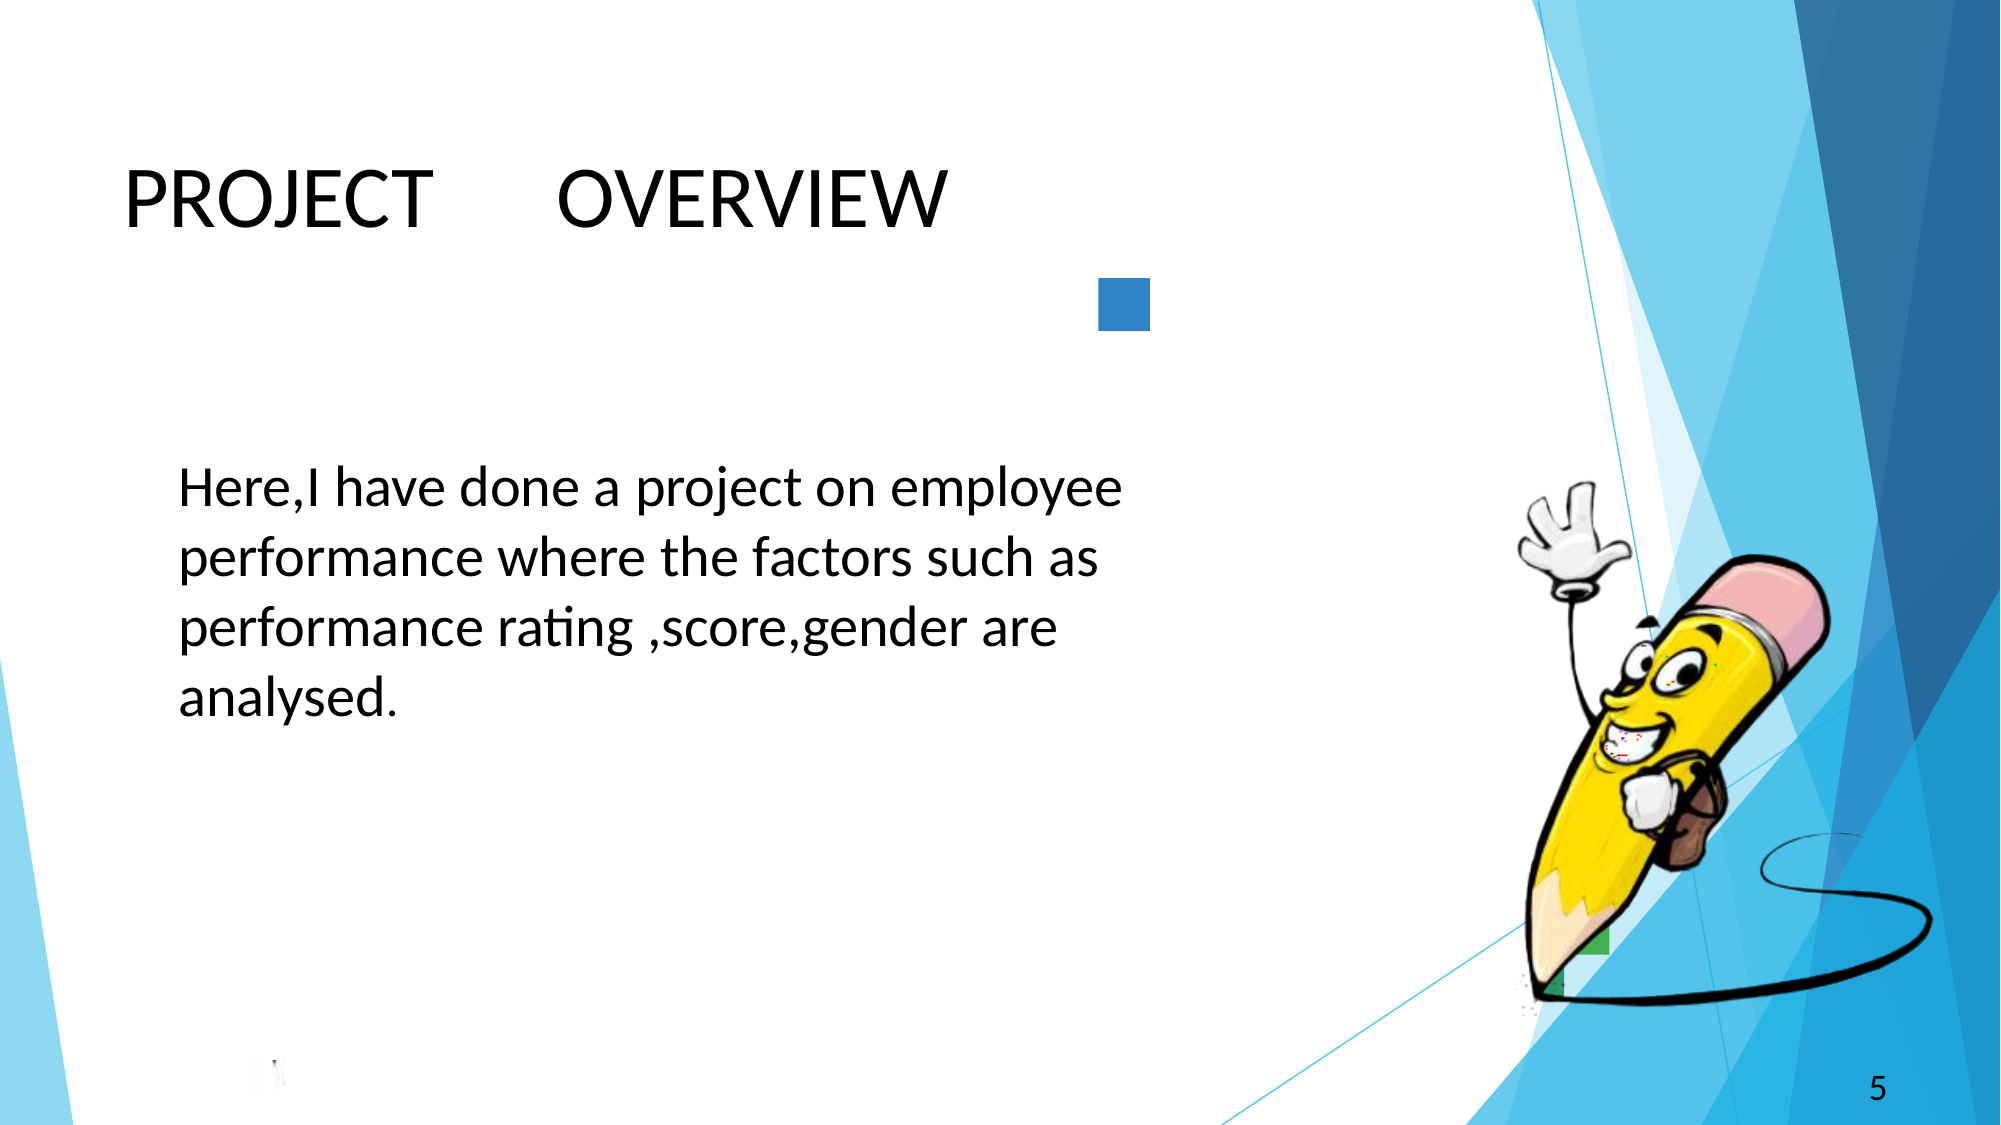

# PROJECT	OVERVIEW
Here,I have done a project on employee performance where the factors such as performance rating ,score,gender are analysed.